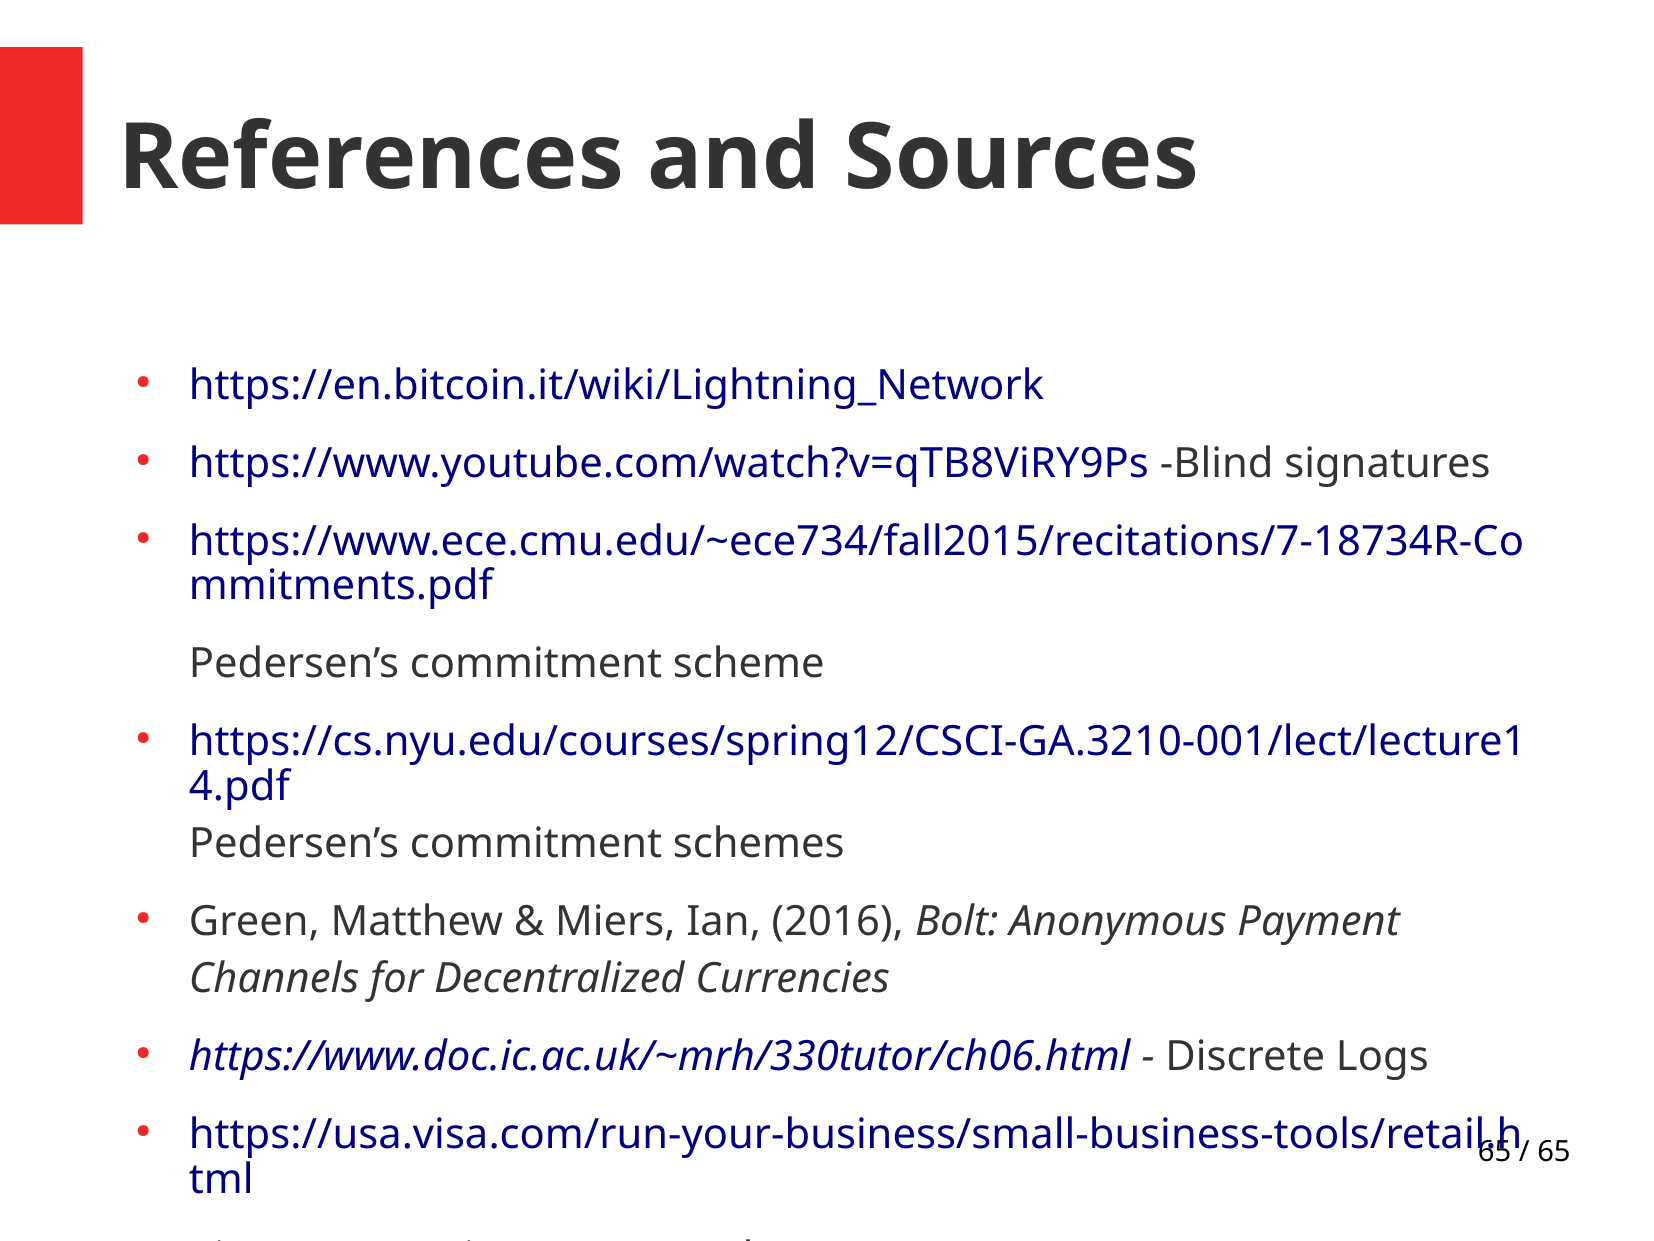

# References and Sources
https://en.bitcoin.it/wiki/Lightning_Network
https://www.youtube.com/watch?v=qTB8ViRY9Ps -Blind signatures
https://www.ece.cmu.edu/~ece734/fall2015/recitations/7-18734R-Commitments.pdf
Pedersen’s commitment scheme
https://cs.nyu.edu/courses/spring12/CSCI-GA.3210-001/lect/lecture14.pdfPedersen’s commitment schemes
Green, Matthew & Miers, Ian, (2016), Bolt: Anonymous Payment Channels for Decentralized Currencies
https://www.doc.ic.ac.uk/~mrh/330tutor/ch06.html - Discrete Logs
https://usa.visa.com/run-your-business/small-business-tools/retail.html
Visa’s transaction per second
65